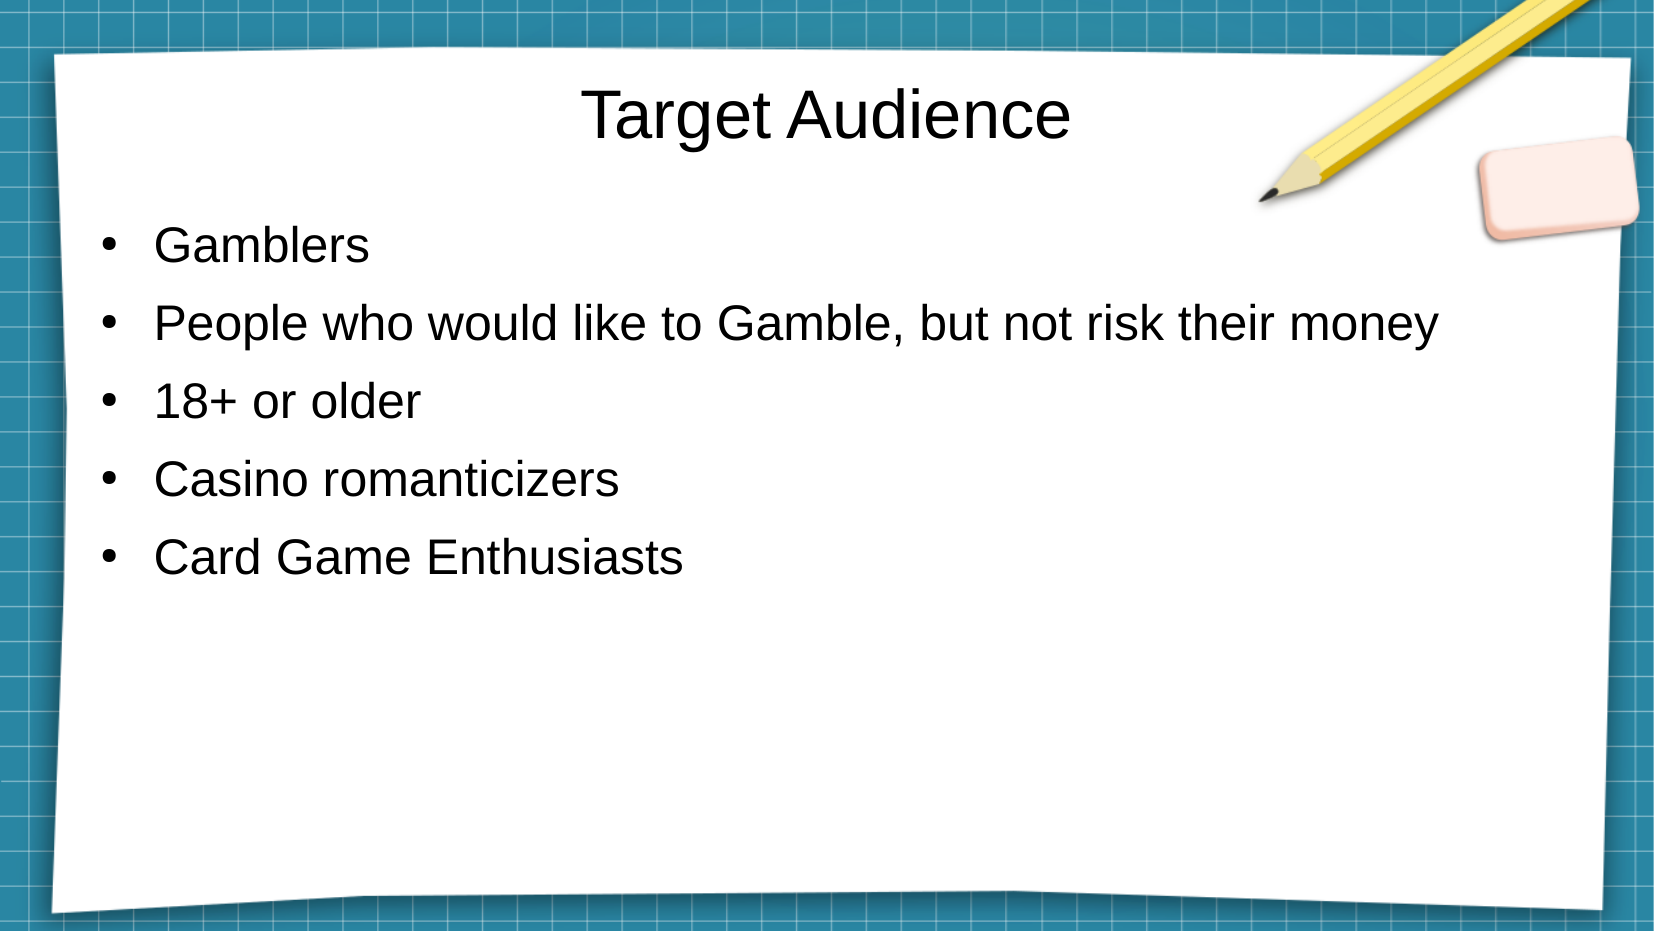

# Target Audience
Gamblers
People who would like to Gamble, but not risk their money
18+ or older
Casino romanticizers
Card Game Enthusiasts